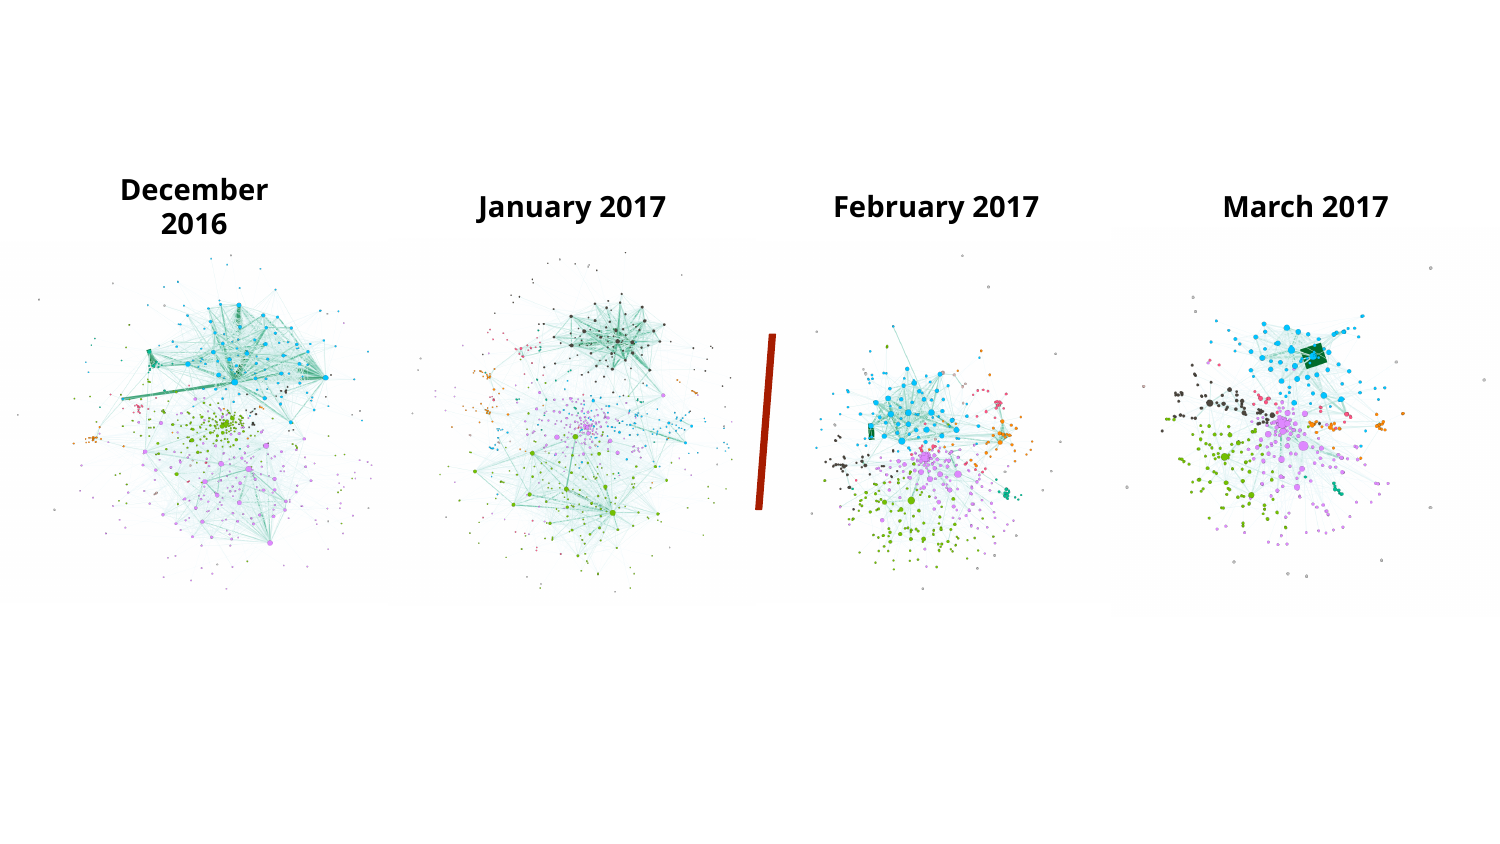

December 2016
January 2017
February 2017
March 2017